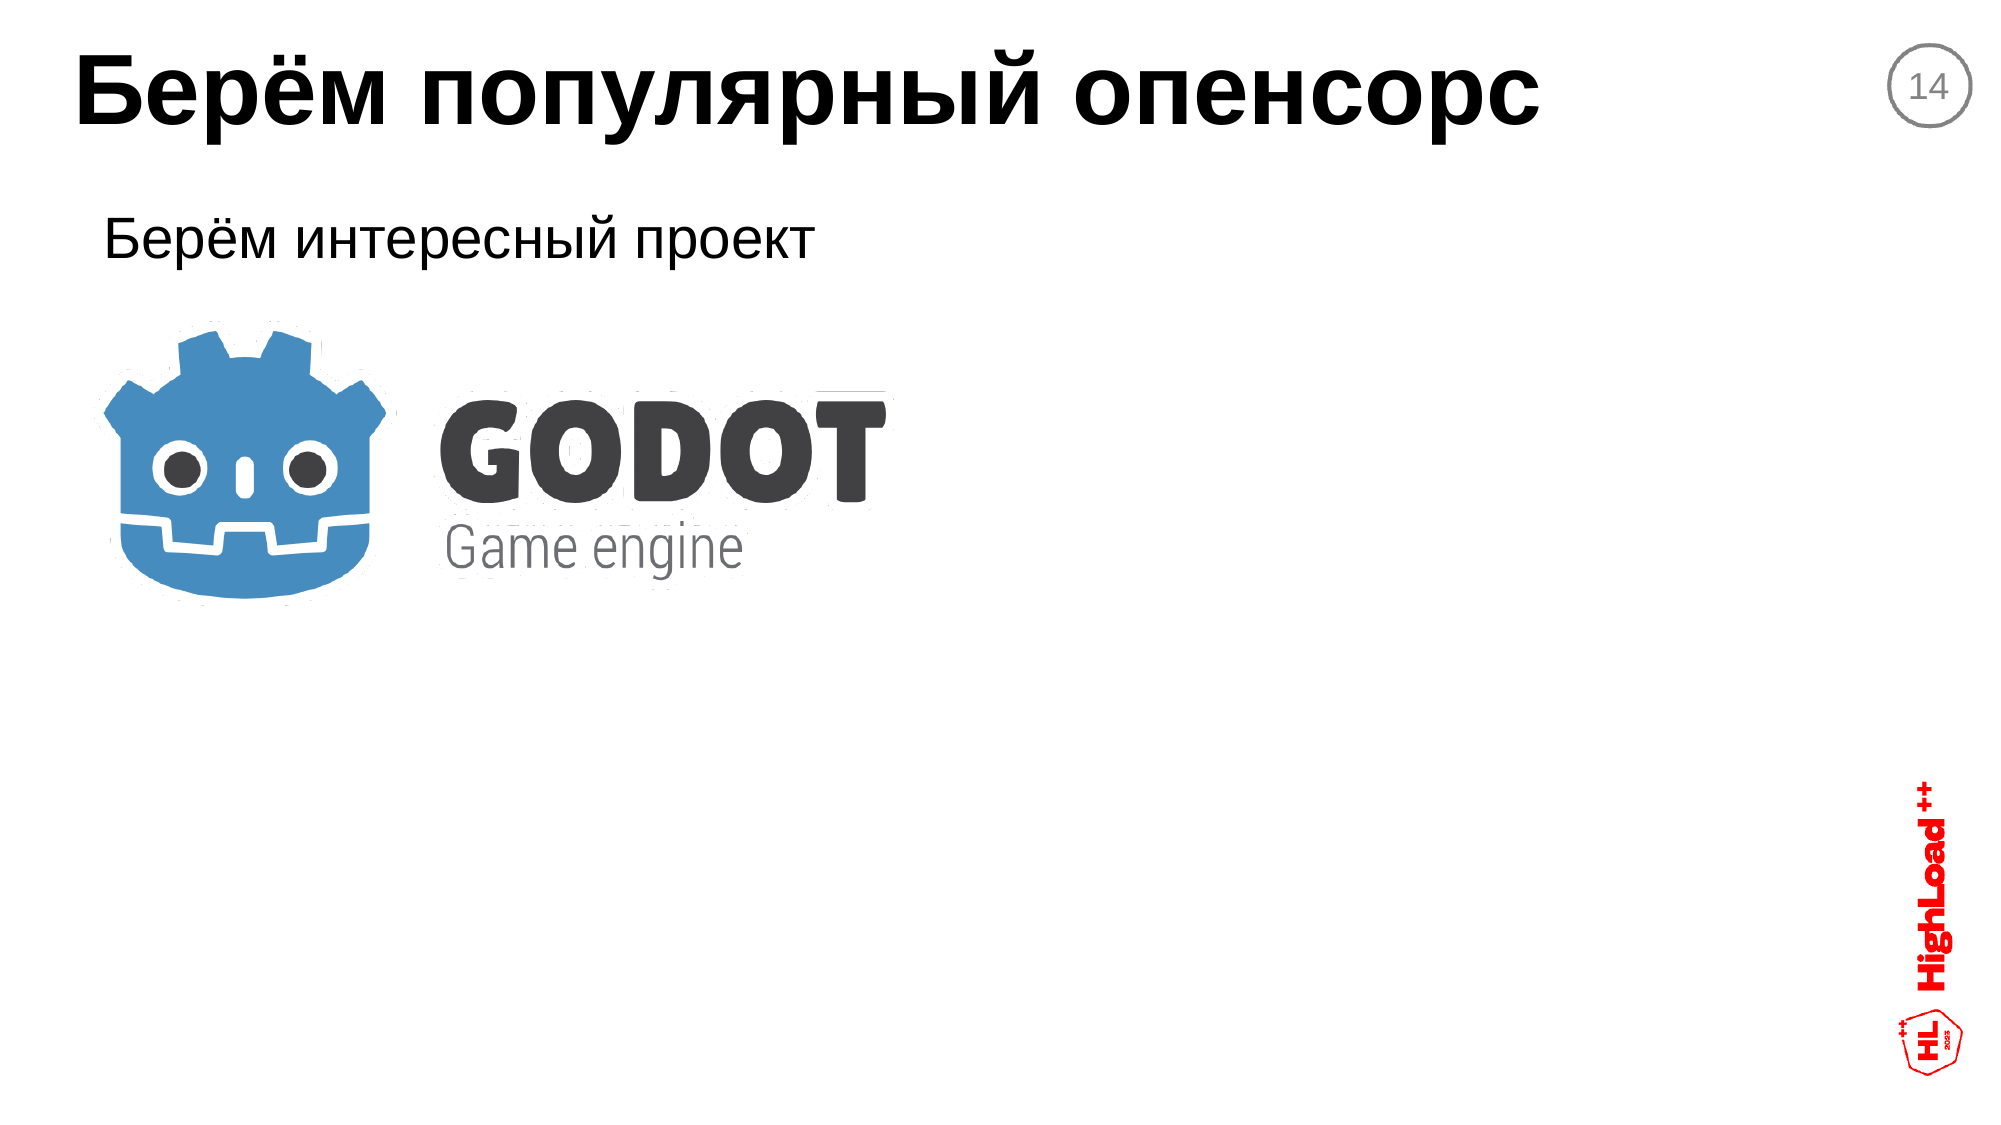

# Берём популярный опенсорс
14
Берём интересный проект